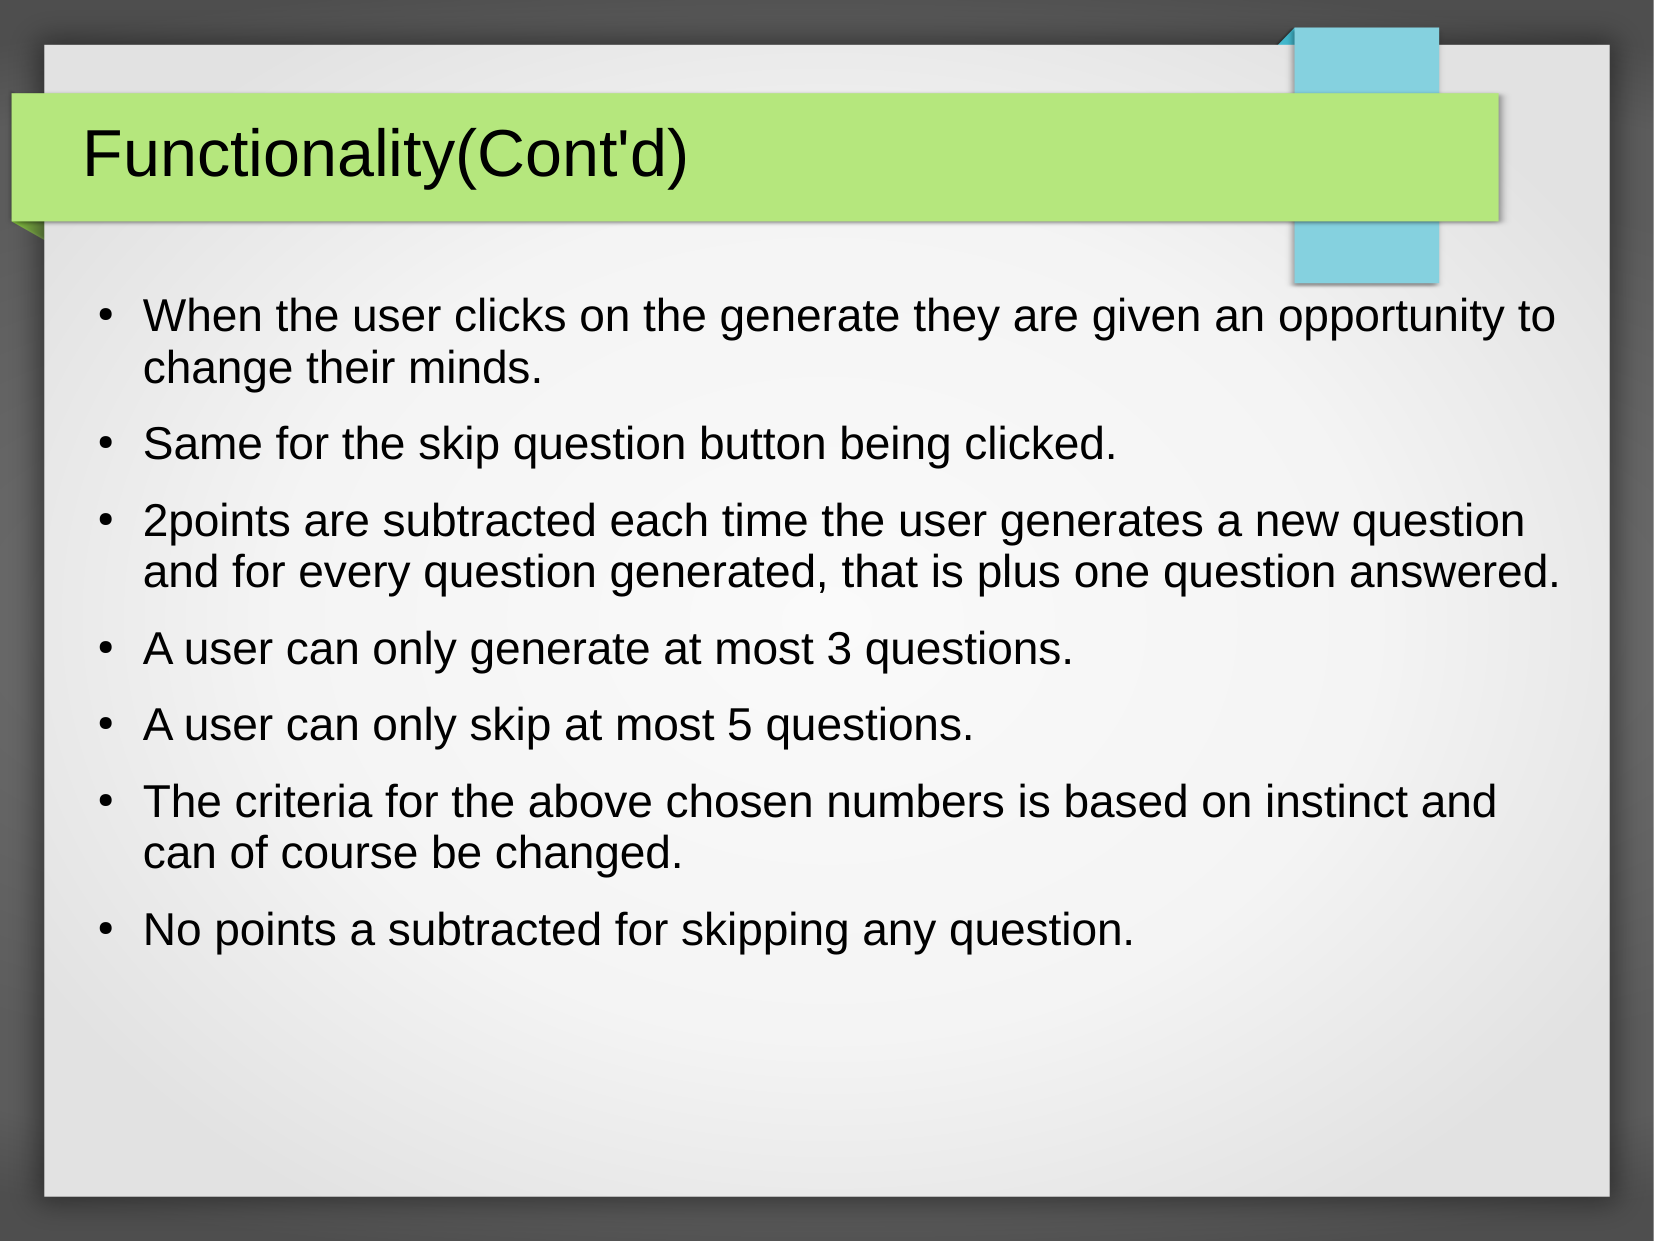

# Functionality(Cont'd)
When the user clicks on the generate they are given an opportunity to change their minds.
Same for the skip question button being clicked.
2points are subtracted each time the user generates a new question and for every question generated, that is plus one question answered.
A user can only generate at most 3 questions.
A user can only skip at most 5 questions.
The criteria for the above chosen numbers is based on instinct and can of course be changed.
No points a subtracted for skipping any question.